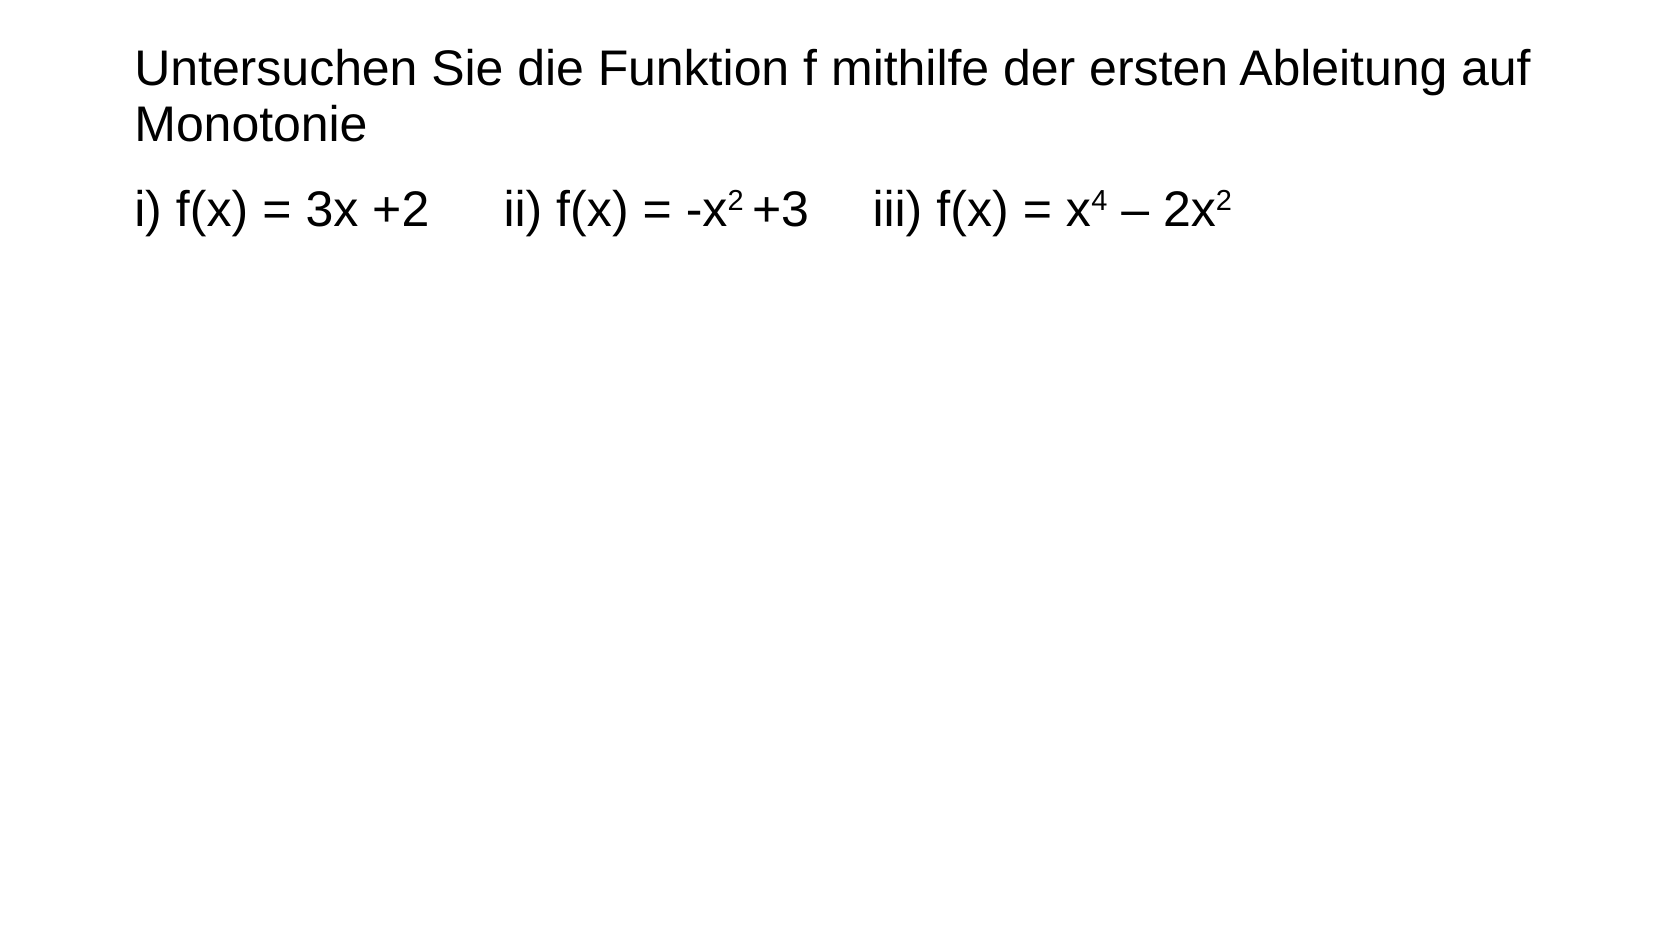

# Untersuchen Sie die Funktion f mithilfe der ersten Ableitung auf Monotonie
i) f(x) = 3x +2 	ii) f(x) = -x2 +3 	iii) f(x) = x4 – 2x2